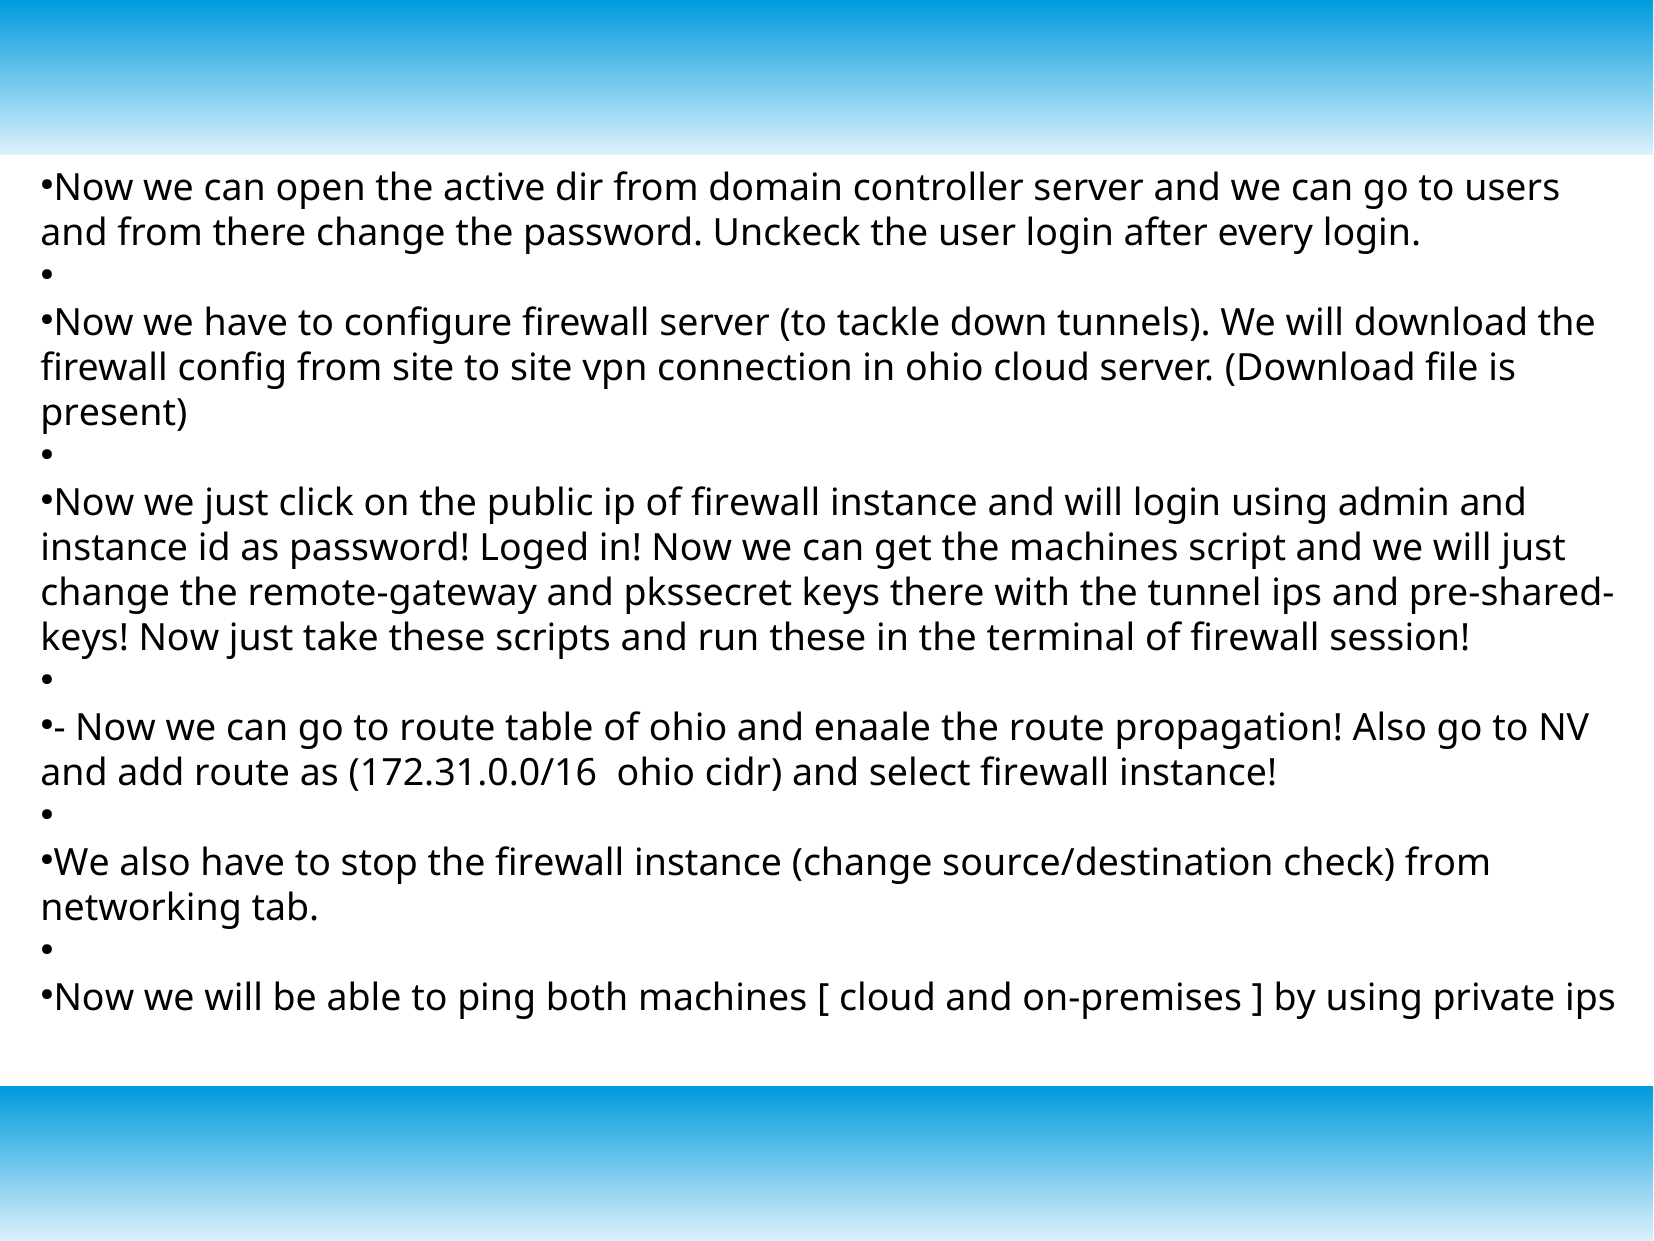

Now we can open the active dir from domain controller server and we can go to users and from there change the password. Unckeck the user login after every login.
Now we have to configure firewall server (to tackle down tunnels). We will download the firewall config from site to site vpn connection in ohio cloud server. (Download file is present)
Now we just click on the public ip of firewall instance and will login using admin and instance id as password! Loged in! Now we can get the machines script and we will just change the remote-gateway and pkssecret keys there with the tunnel ips and pre-shared-keys! Now just take these scripts and run these in the terminal of firewall session!
- Now we can go to route table of ohio and enaale the route propagation! Also go to NV and add route as (172.31.0.0/16 ohio cidr) and select firewall instance!
We also have to stop the firewall instance (change source/destination check) from networking tab.
Now we will be able to ping both machines [ cloud and on-premises ] by using private ips